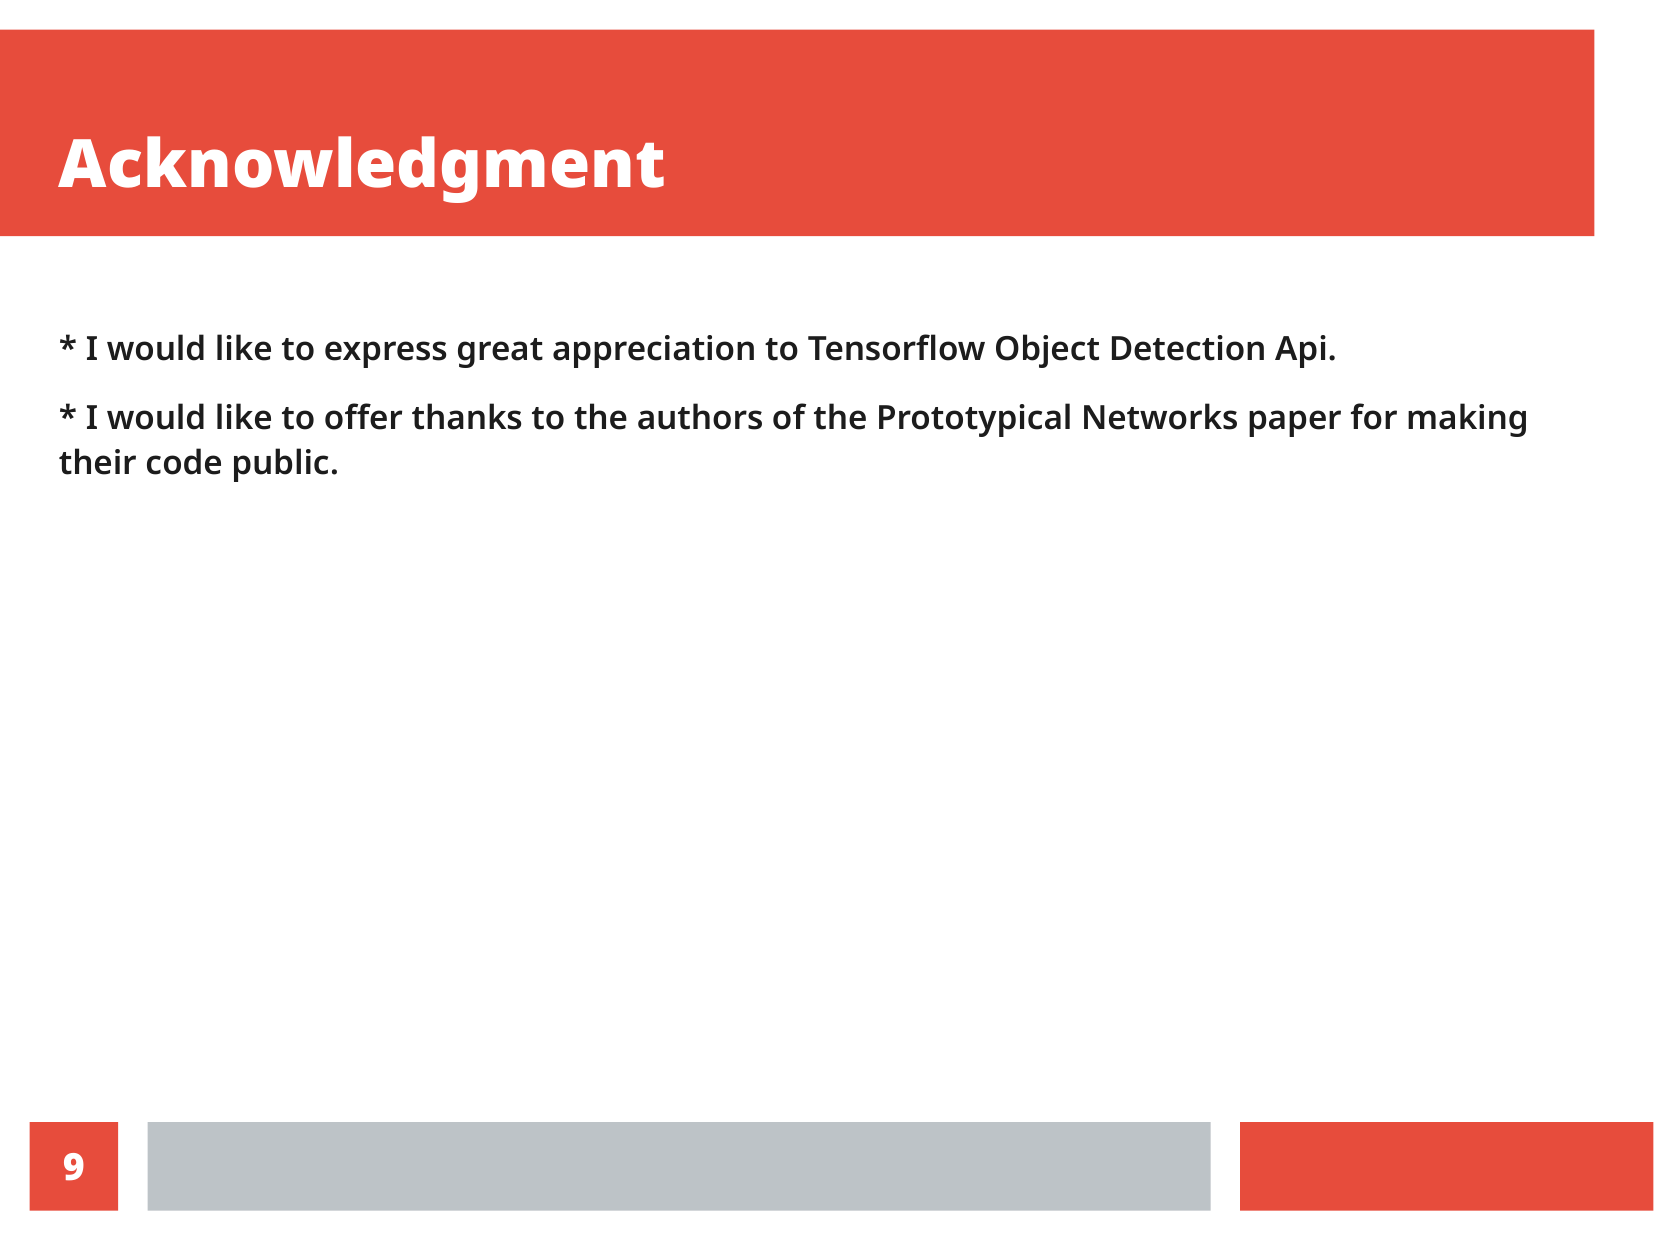

# Acknowledgment
* I would like to express great appreciation to Tensorflow Object Detection Api.
* I would like to offer thanks to the authors of the Prototypical Networks paper for making their code public.
9